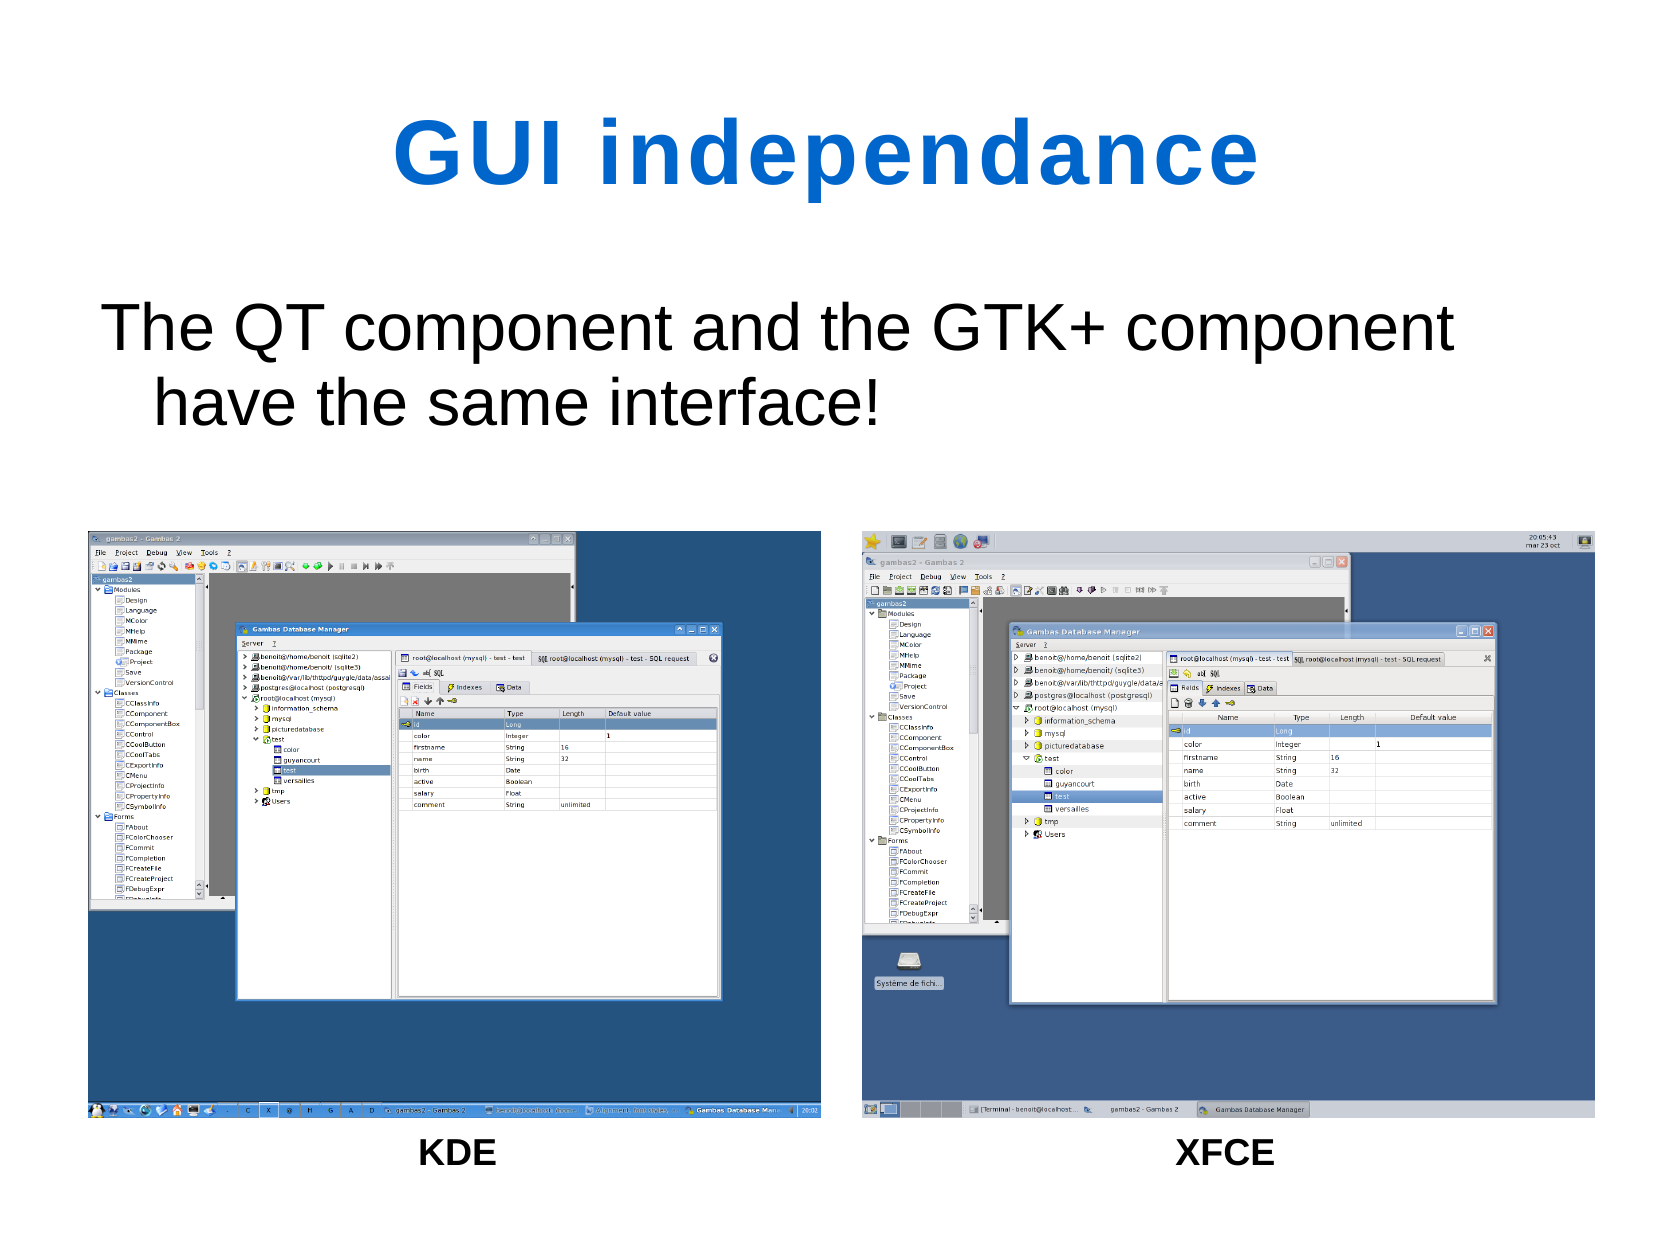

# GUI independance
The QT component and the GTK+ component have the same interface!
KDE
XFCE